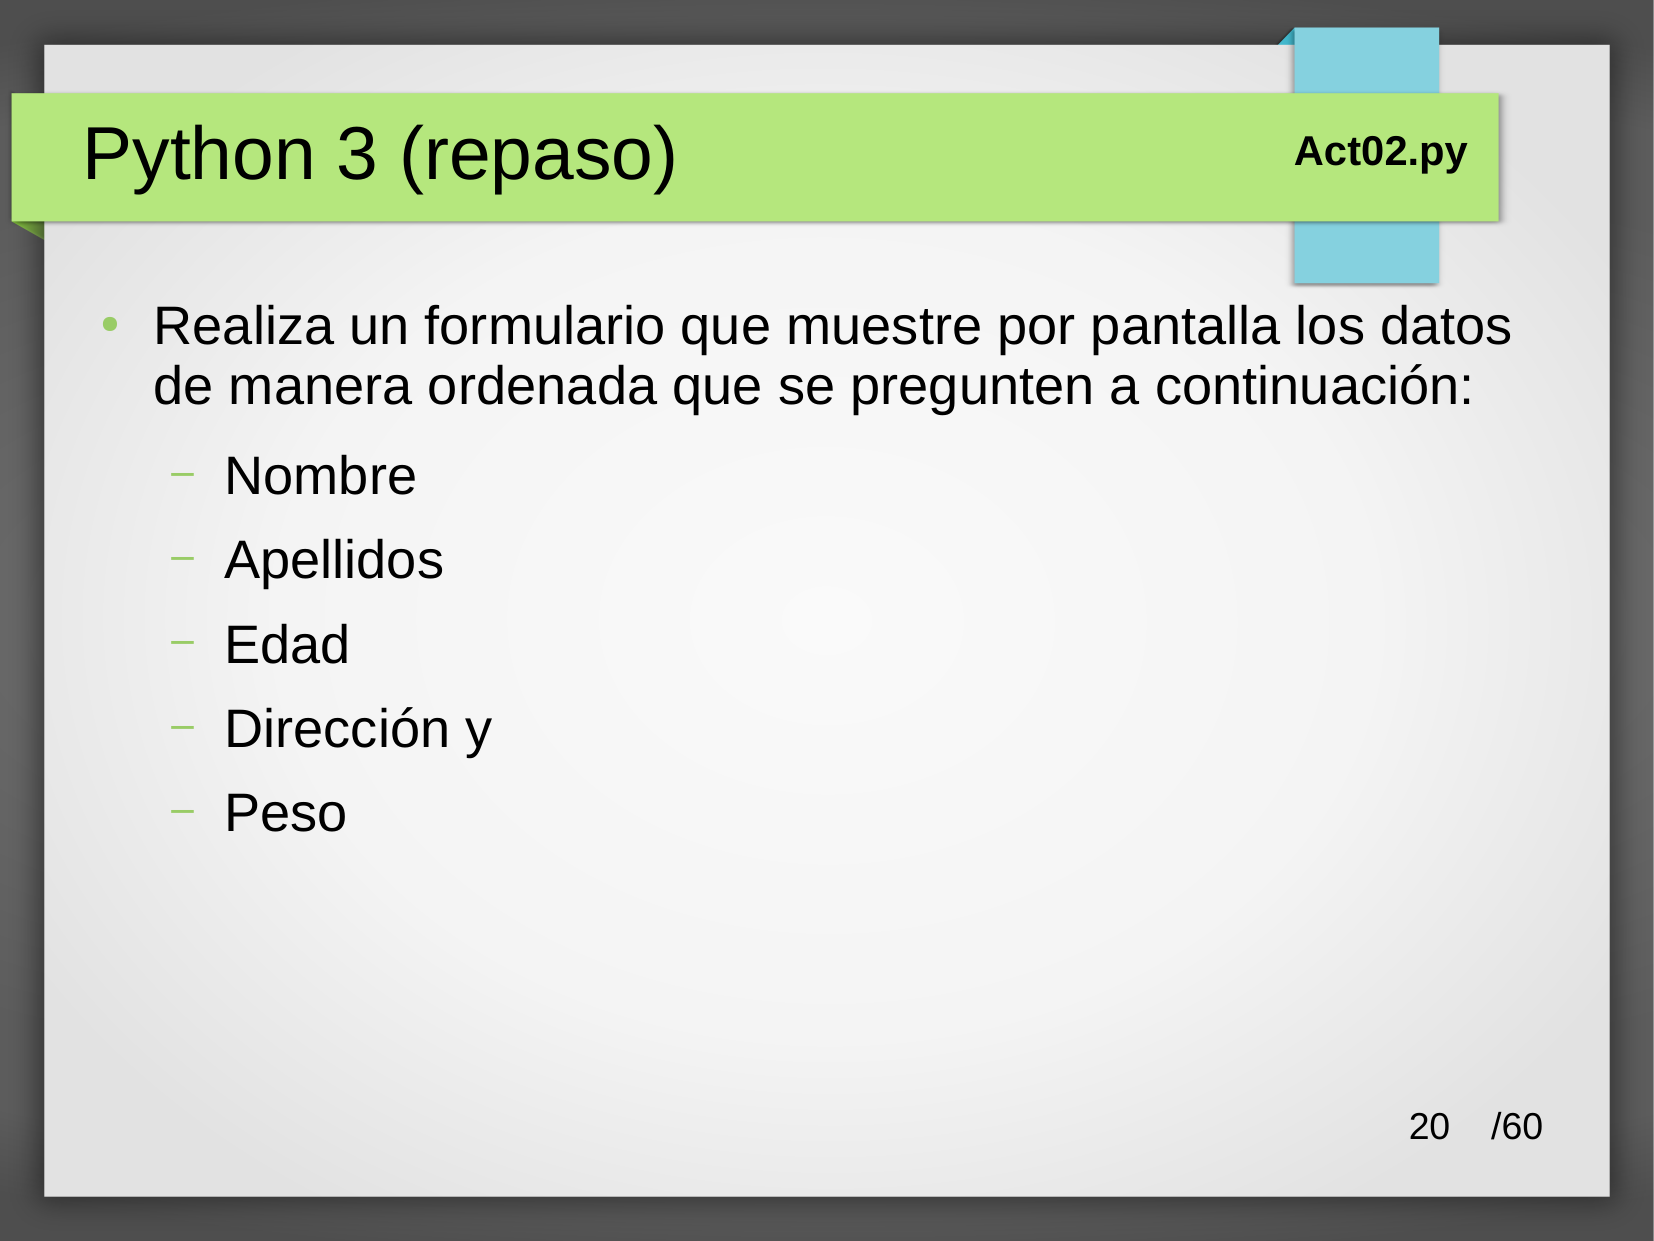

# Python 3 (repaso)
Act02.py
Realiza un formulario que muestre por pantalla los datos de manera ordenada que se pregunten a continuación:
Nombre
Apellidos
Edad
Dirección y
Peso
/60